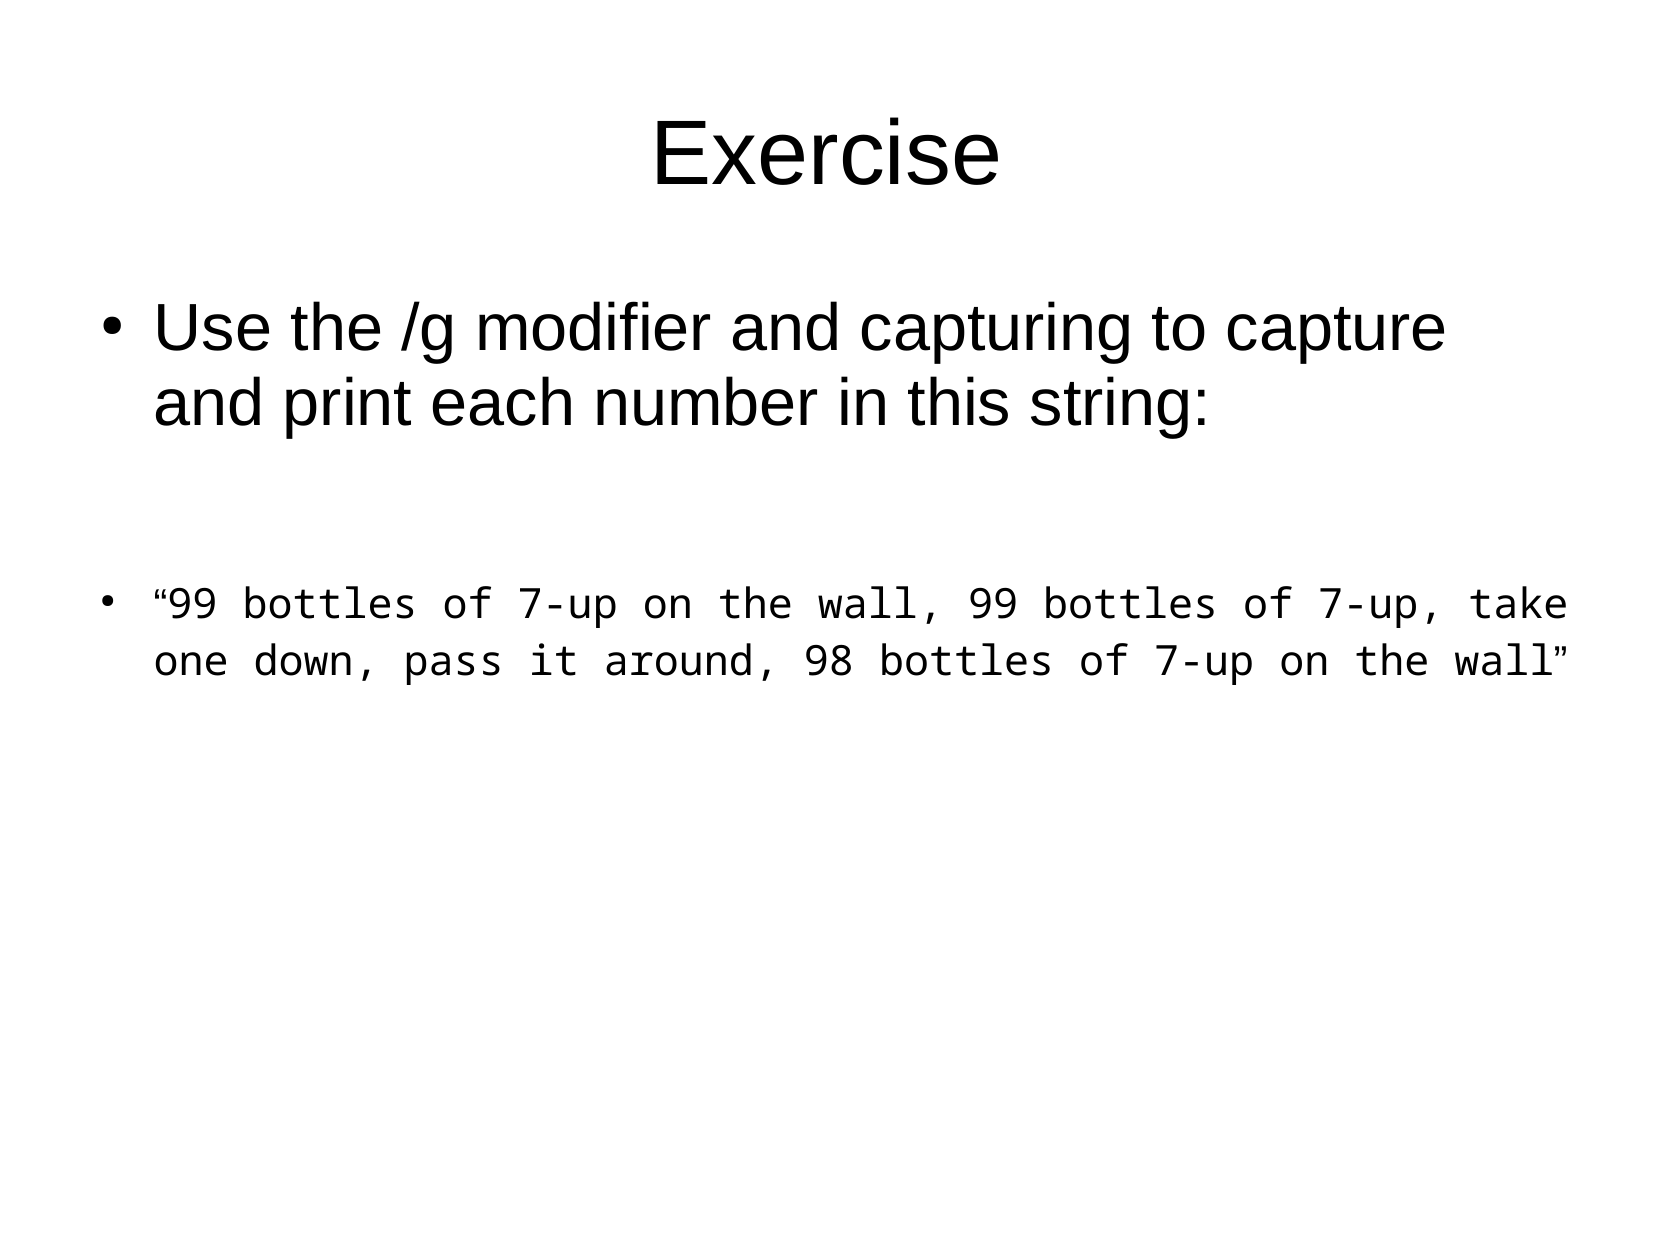

# Exercise
Use the /g modifier and capturing to capture and print each number in this string:
“99 bottles of 7-up on the wall, 99 bottles of 7-up, take one down, pass it around, 98 bottles of 7-up on the wall”